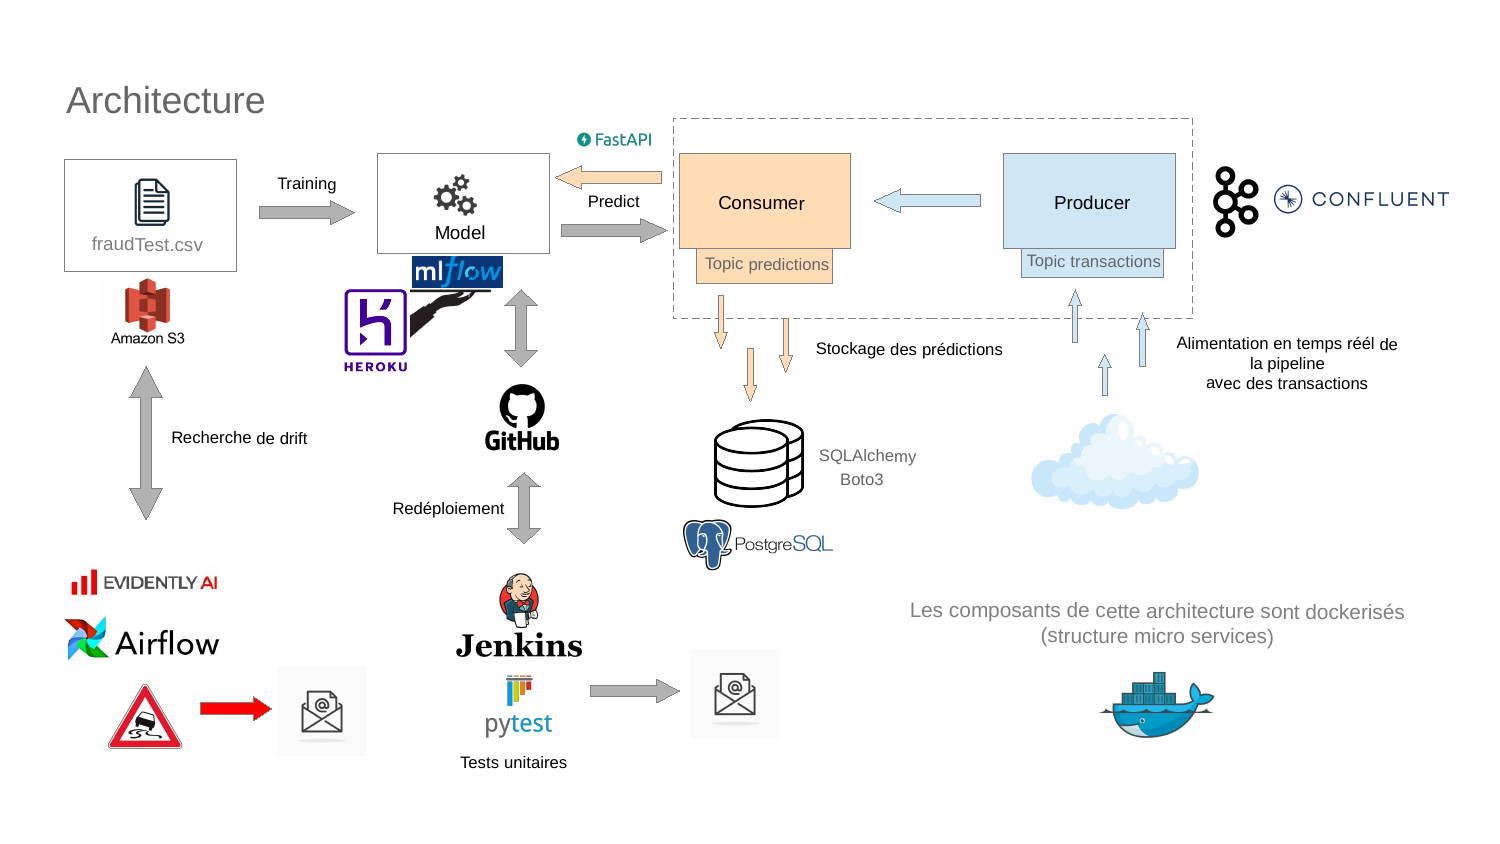

# Architecture
Training
Predict
Consumer
Producer
Topic transactions
Topic predictions
Model
fraudTest.csv
Alimentation en temps réél de la pipeline
avec des transactions
Stockage des prédictions
Recherche de drift
SQLAlchemy
Boto3
Redéploiement
Les composants de cette architecture sont dockerisés
(structure micro services)
Tests unitaires